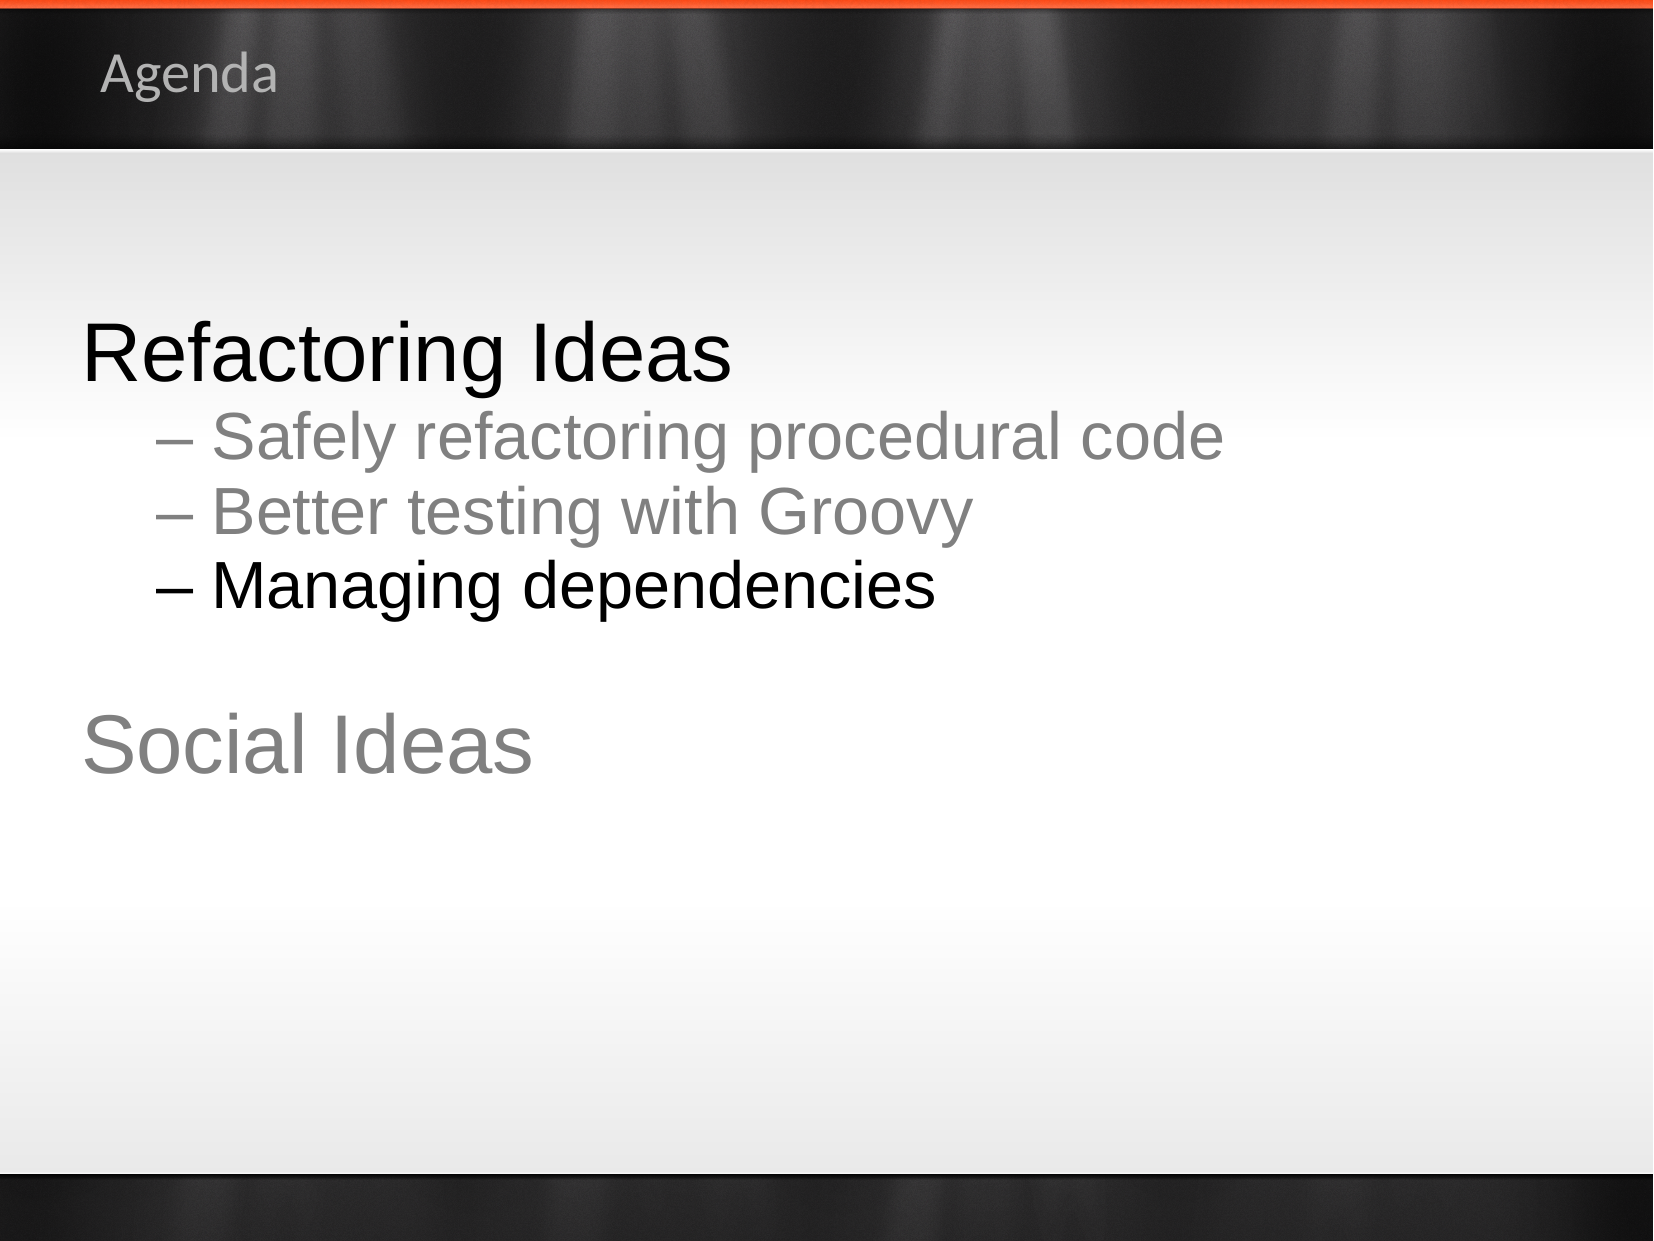

# Agenda
Refactoring Ideas
	– Safely refactoring procedural code
	– Better testing with Groovy
	– Managing dependencies
Social Ideas